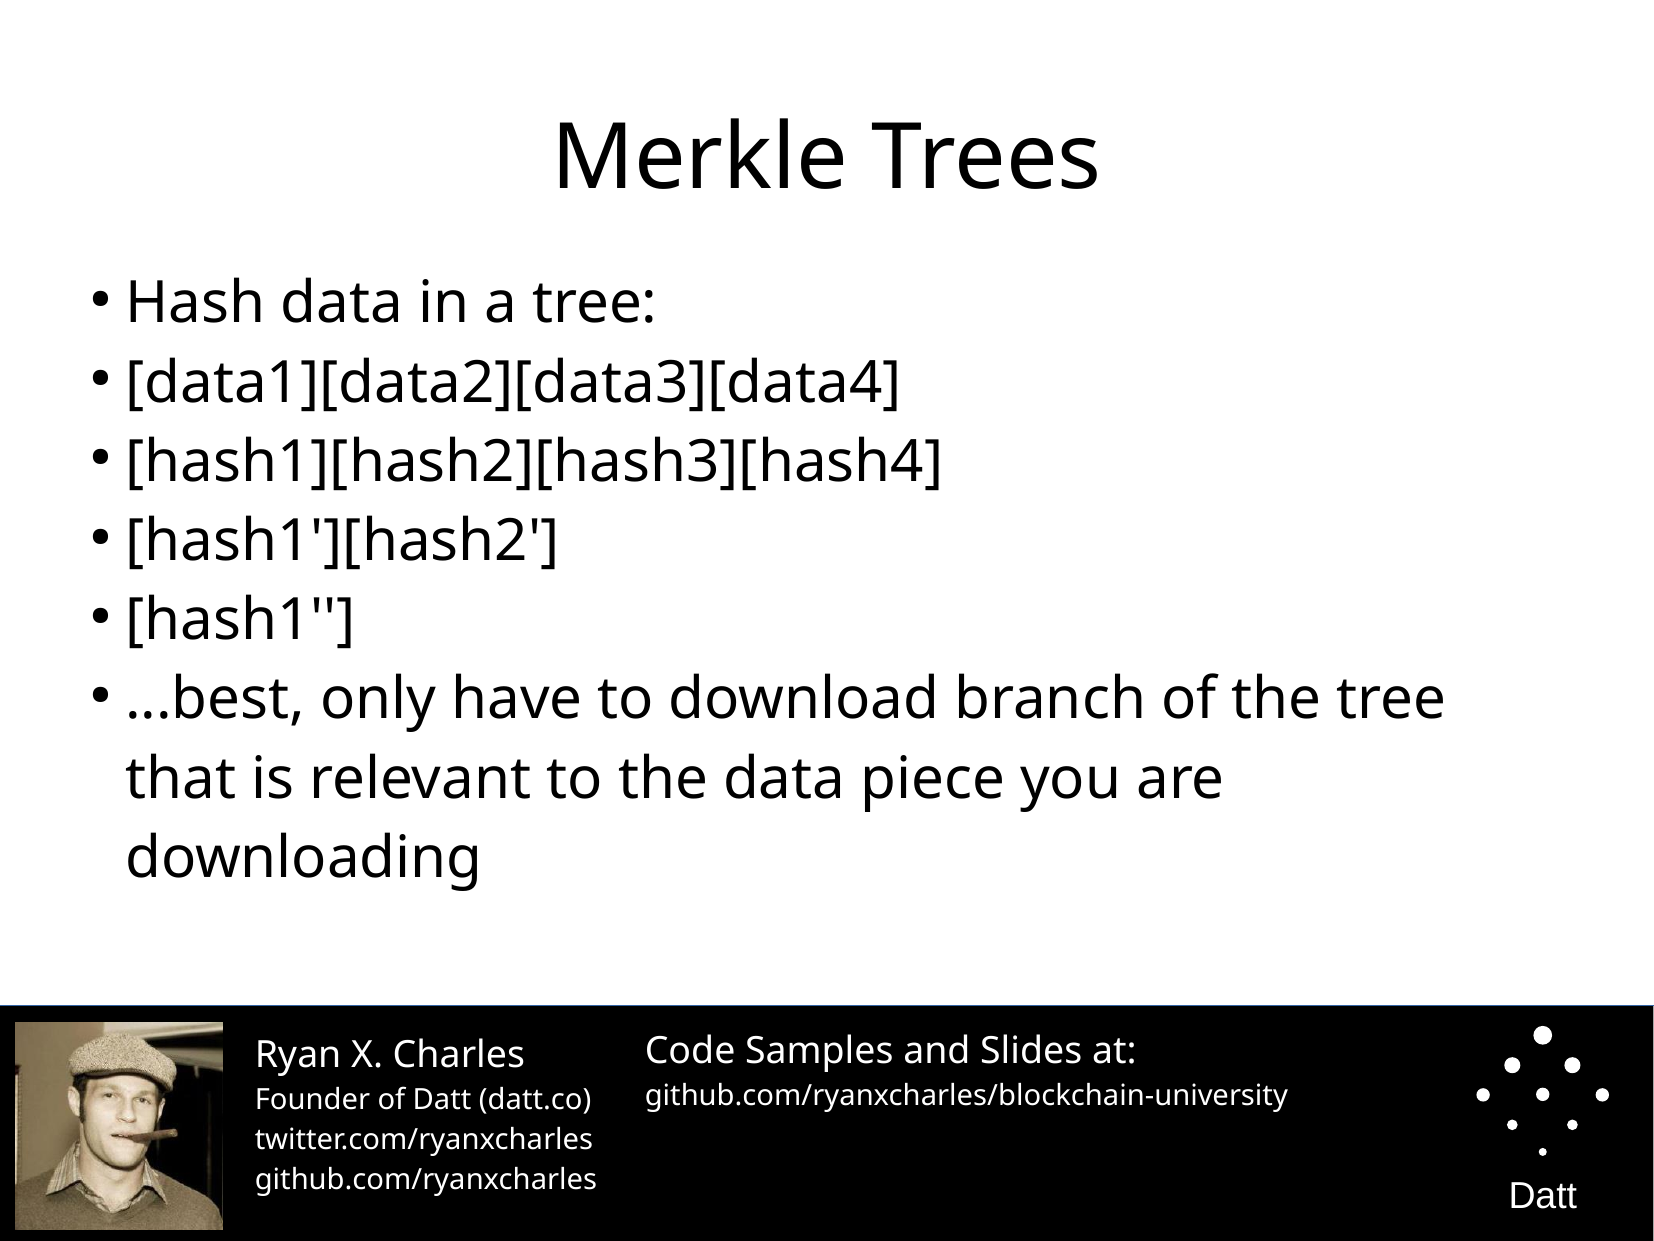

# Merkle Trees
Hash data in a tree:
[data1][data2][data3][data4]
[hash1][hash2][hash3][hash4]
[hash1'][hash2']
[hash1'']
...best, only have to download branch of the tree that is relevant to the data piece you are downloading
Code Samples and Slides at:
github.com/ryanxcharles/blockchain-university
Ryan X. Charles
Founder of Datt (datt.co)
twitter.com/ryanxcharles
github.com/ryanxcharles
Datt